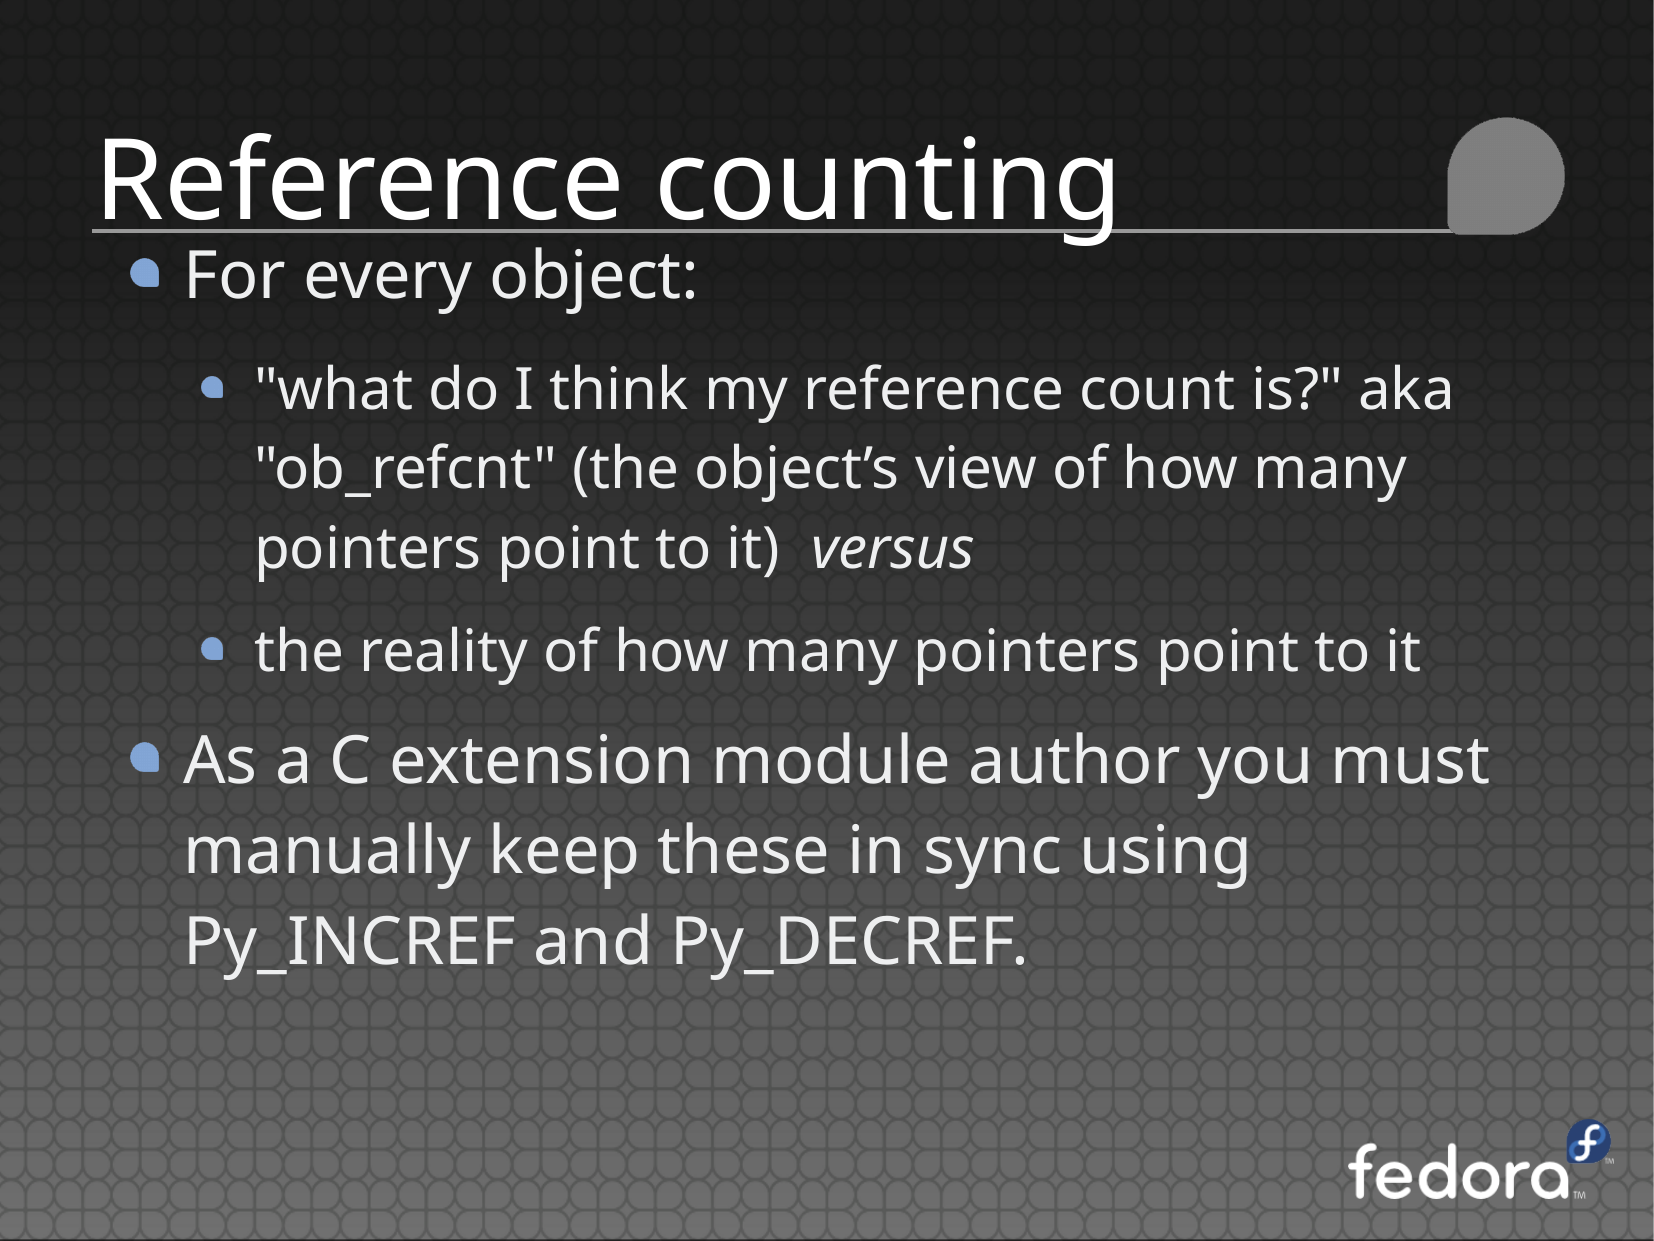

# Reference counting
For every object:
"what do I think my reference count is?" aka "ob_refcnt" (the object’s view of how many pointers point to it) versus
the reality of how many pointers point to it
As a C extension module author you must manually keep these in sync using Py_INCREF and Py_DECREF.